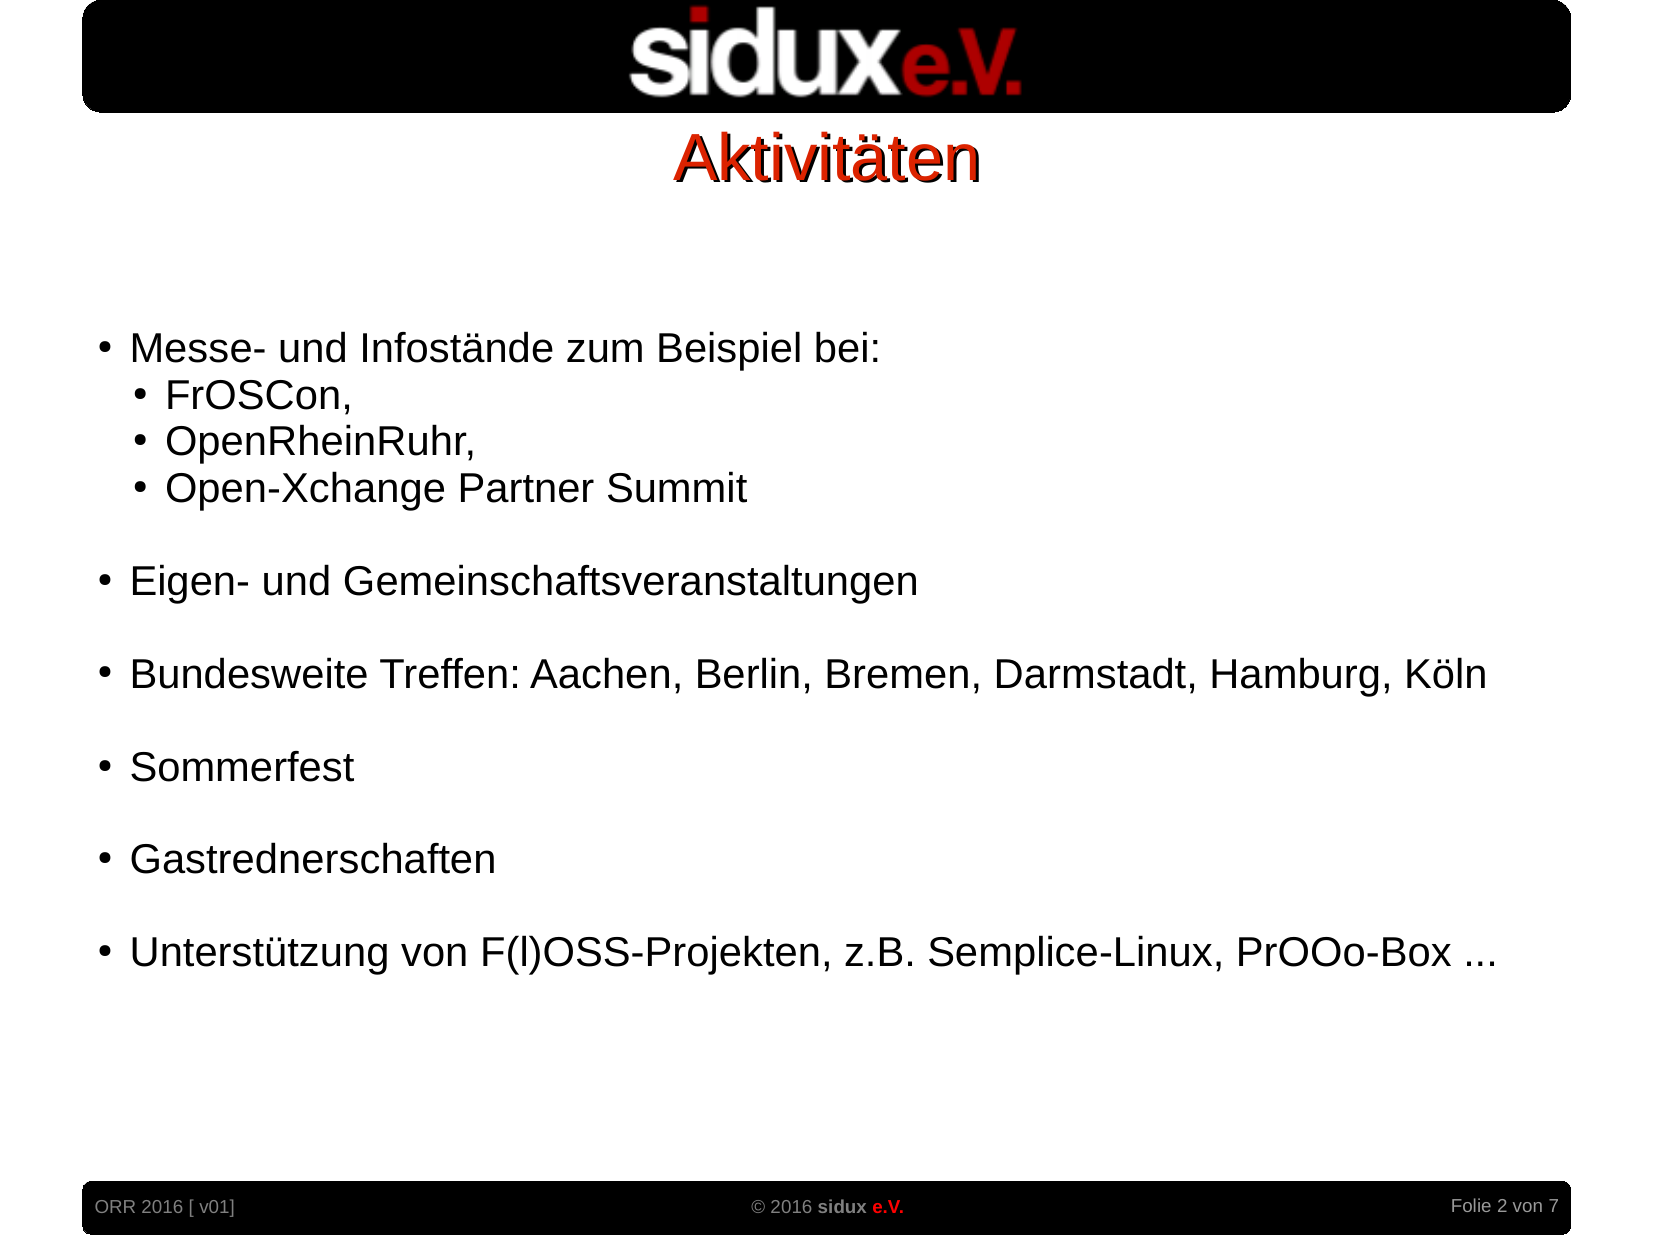

Aktivitäten
 	Messe- und Infostände zum Beispiel bei:
 	FrOSCon,
 	OpenRheinRuhr,
 	Open-Xchange Partner Summit
 	Eigen- und Gemeinschaftsveranstaltungen
 	Bundesweite Treffen: Aachen, Berlin, Bremen, Darmstadt, Hamburg, Köln
 	Sommerfest
 	Gastrednerschaften
 	Unterstützung von F(l)OSS-Projekten, z.B. Semplice-Linux, PrOOo-Box ...